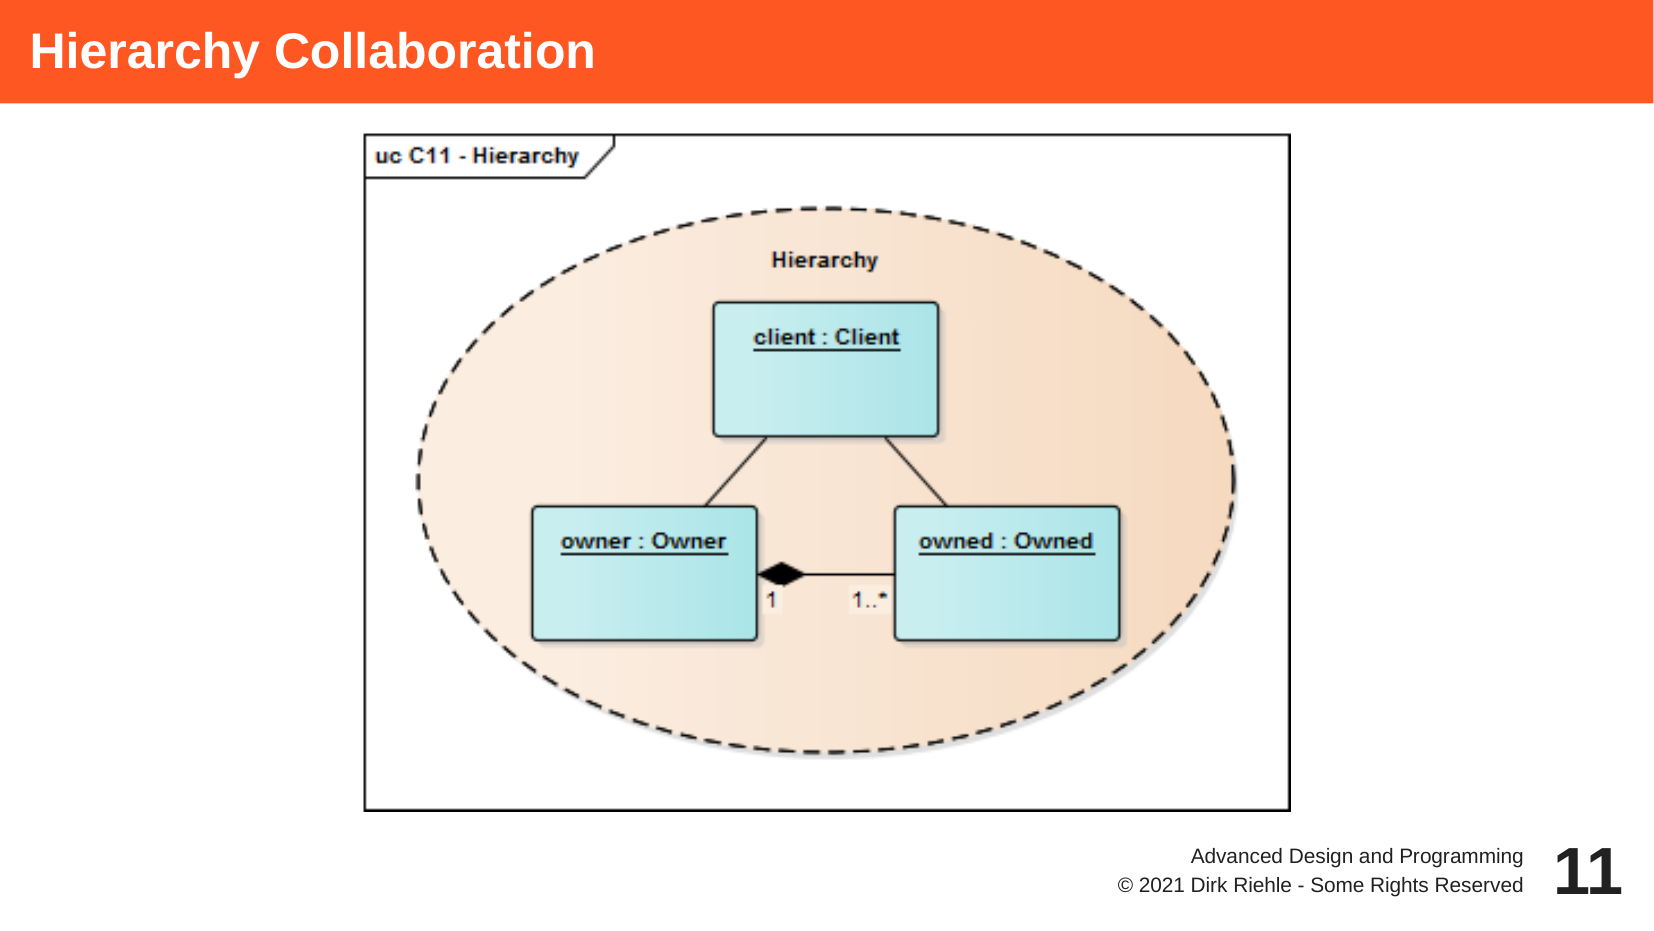

# Hierarchy Collaboration
Advanced Design and Programming
11
© 2021 Dirk Riehle - Some Rights Reserved